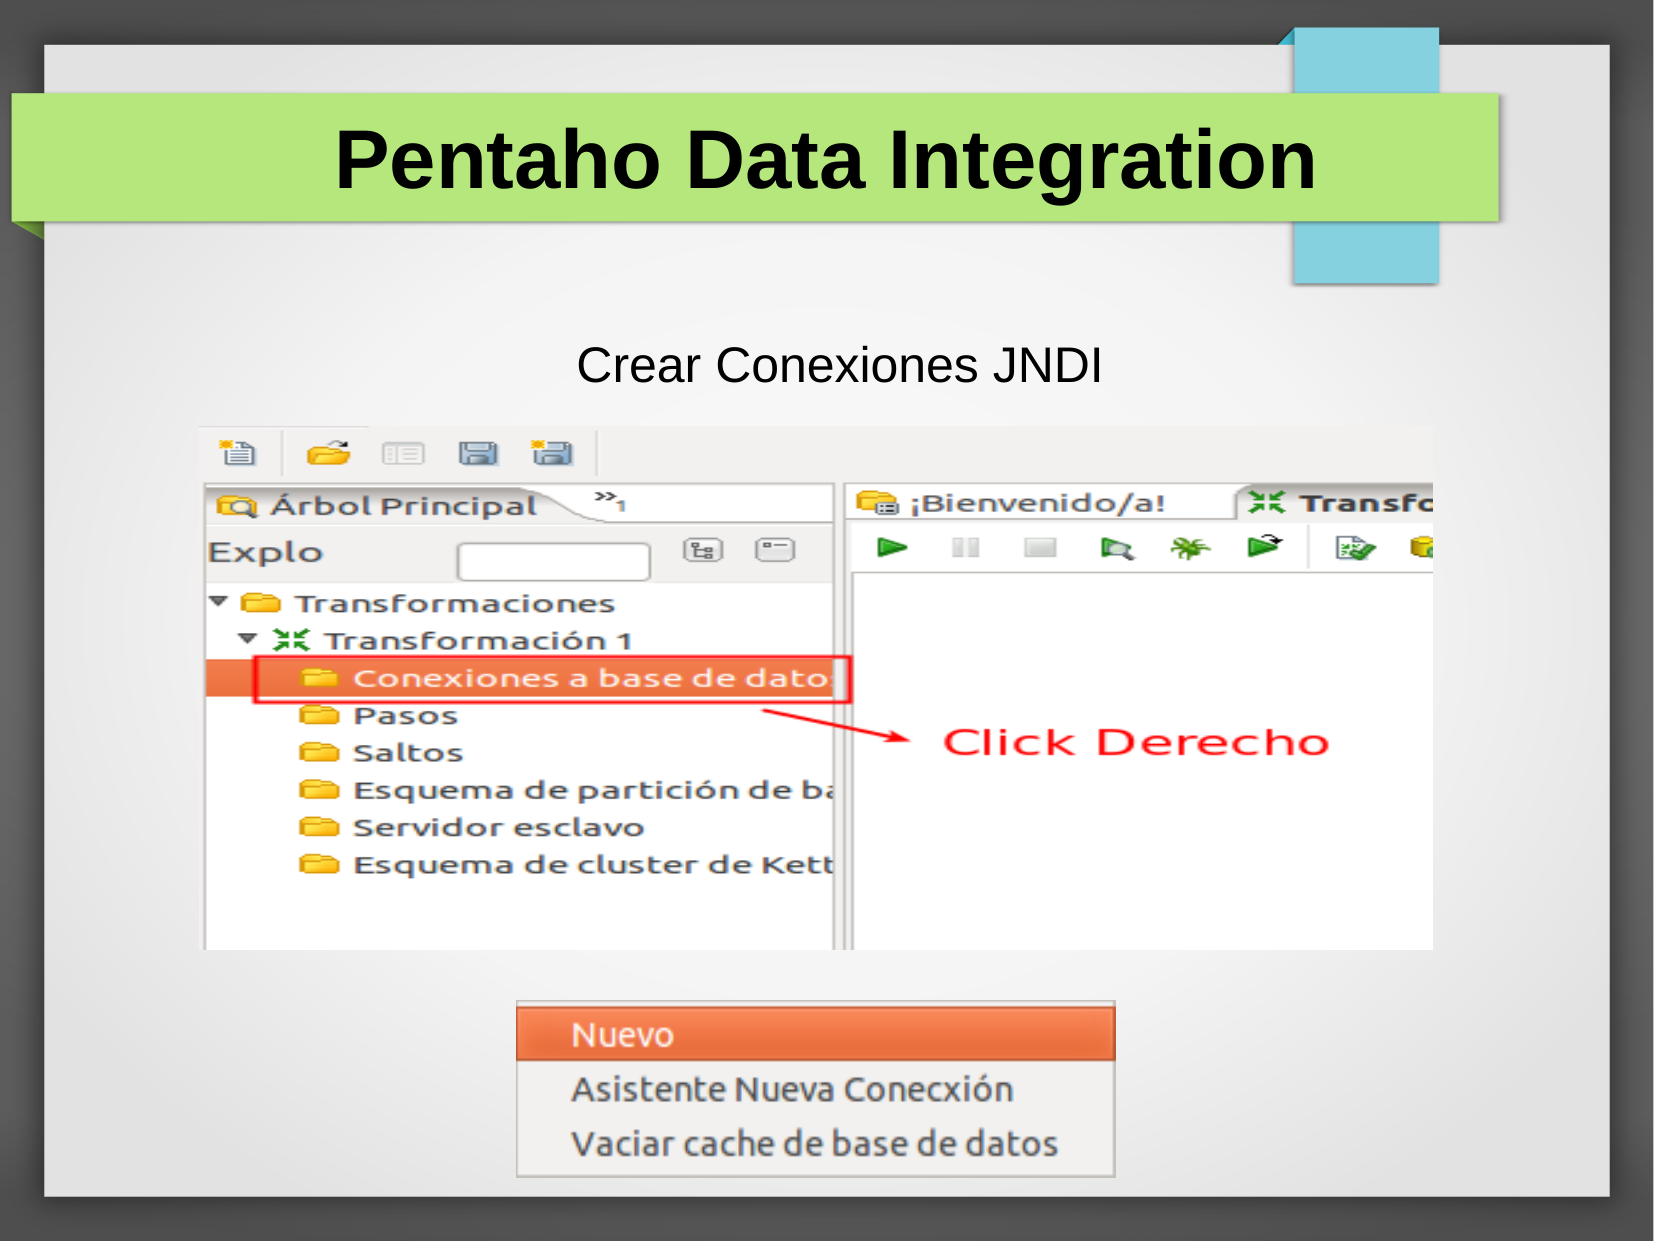

# Pentaho Data Integration
Crear Conexiones JNDI